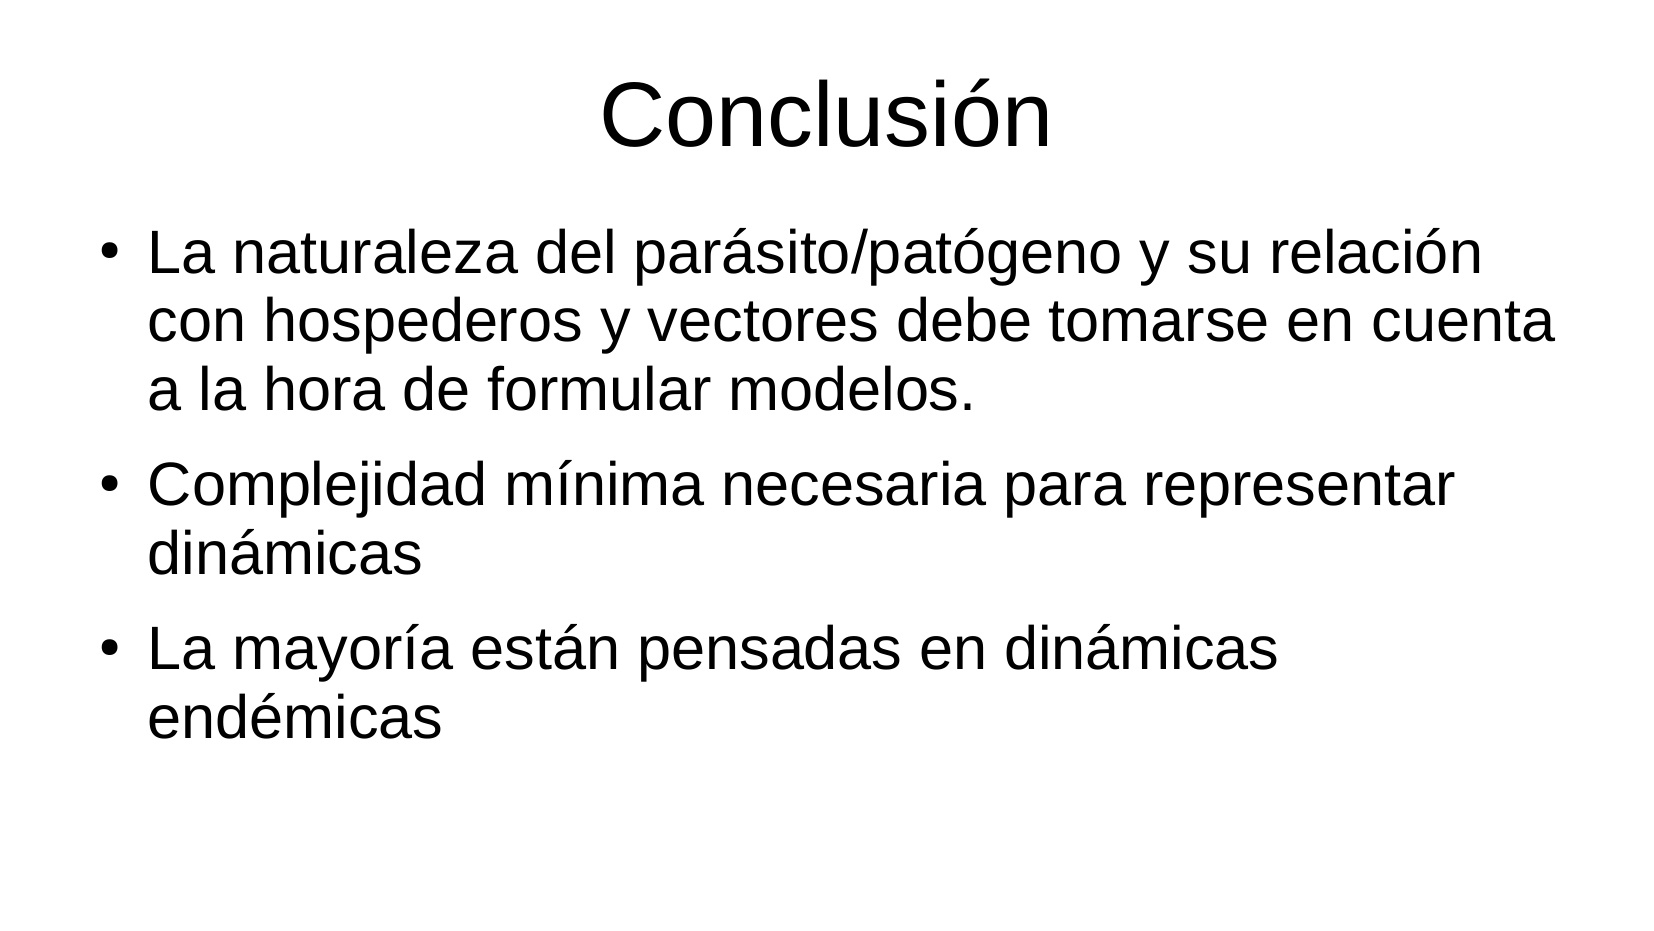

# Conclusión
La naturaleza del parásito/patógeno y su relación con hospederos y vectores debe tomarse en cuenta a la hora de formular modelos.
Complejidad mínima necesaria para representar dinámicas
La mayoría están pensadas en dinámicas endémicas